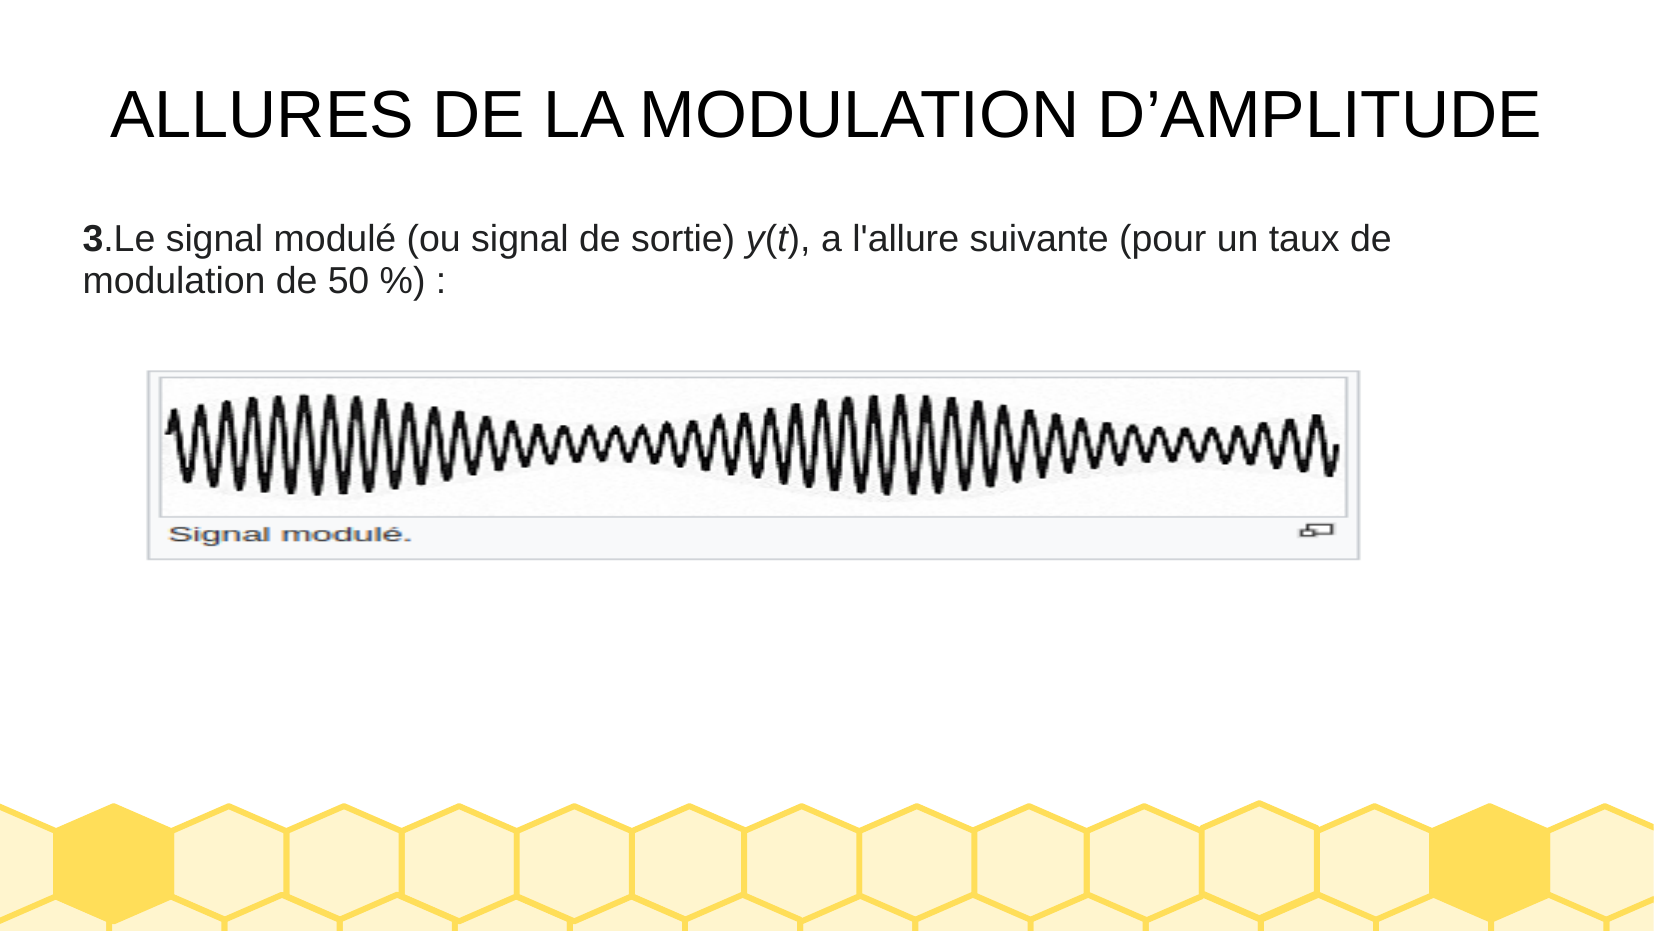

# ALLURES DE LA MODULATION D’AMPLITUDE
3.Le signal modulé (ou signal de sortie) y(t), a l'allure suivante (pour un taux de modulation de 50 %) :